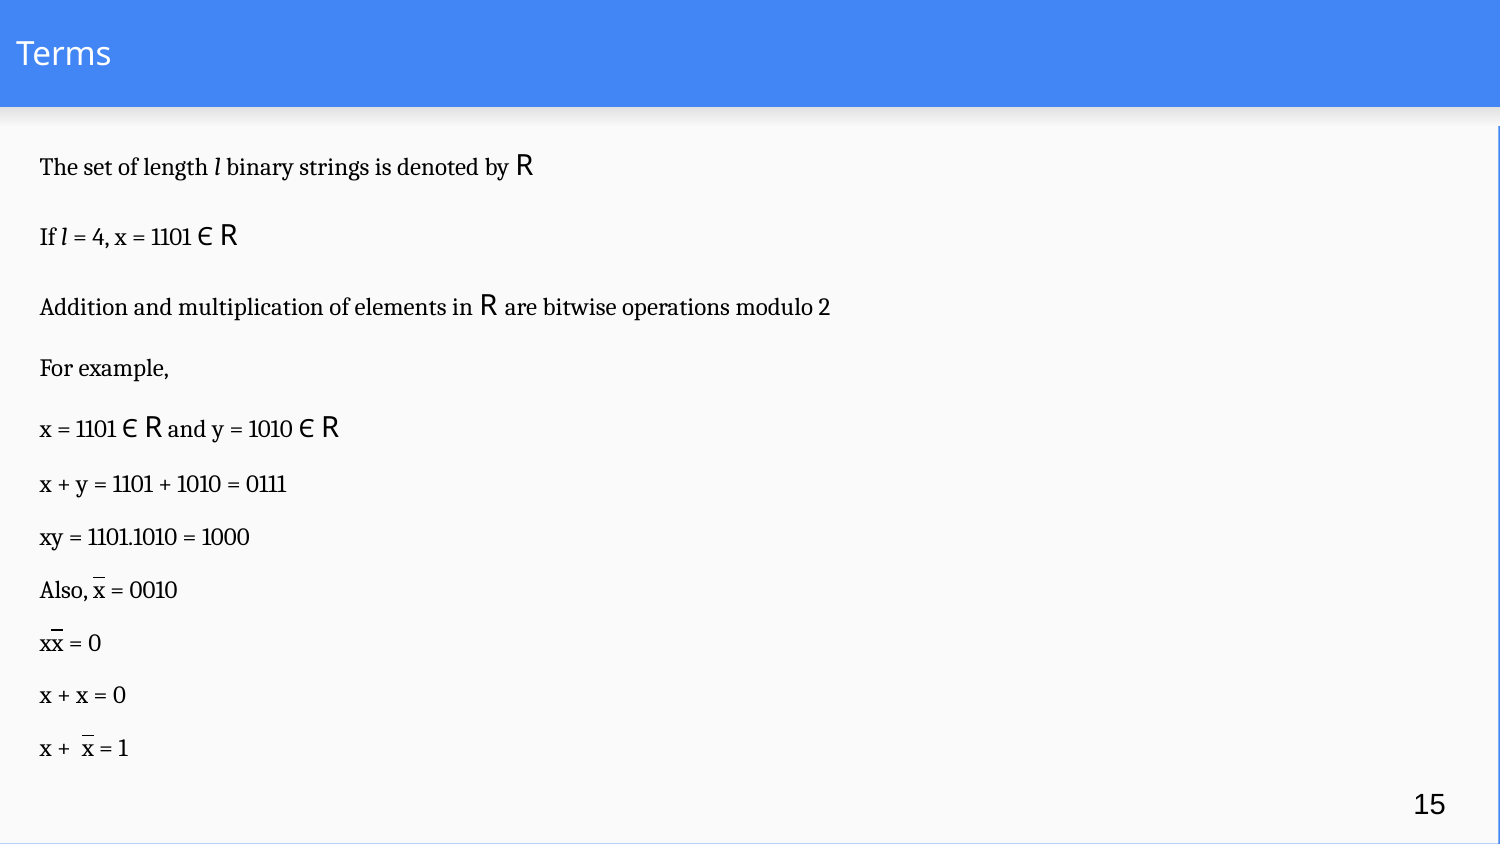

# Terms
The set of length l binary strings is denoted by R
If l = 4, x = 1101 Є R
Addition and multiplication of elements in R are bitwise operations modulo 2
For example,
x = 1101 Є R and y = 1010 Є R
x + y = 1101 + 1010 = 0111
xy = 1101.1010 = 1000
Also, x = 0010
xx = 0
x + x = 0
x + x = 1
15